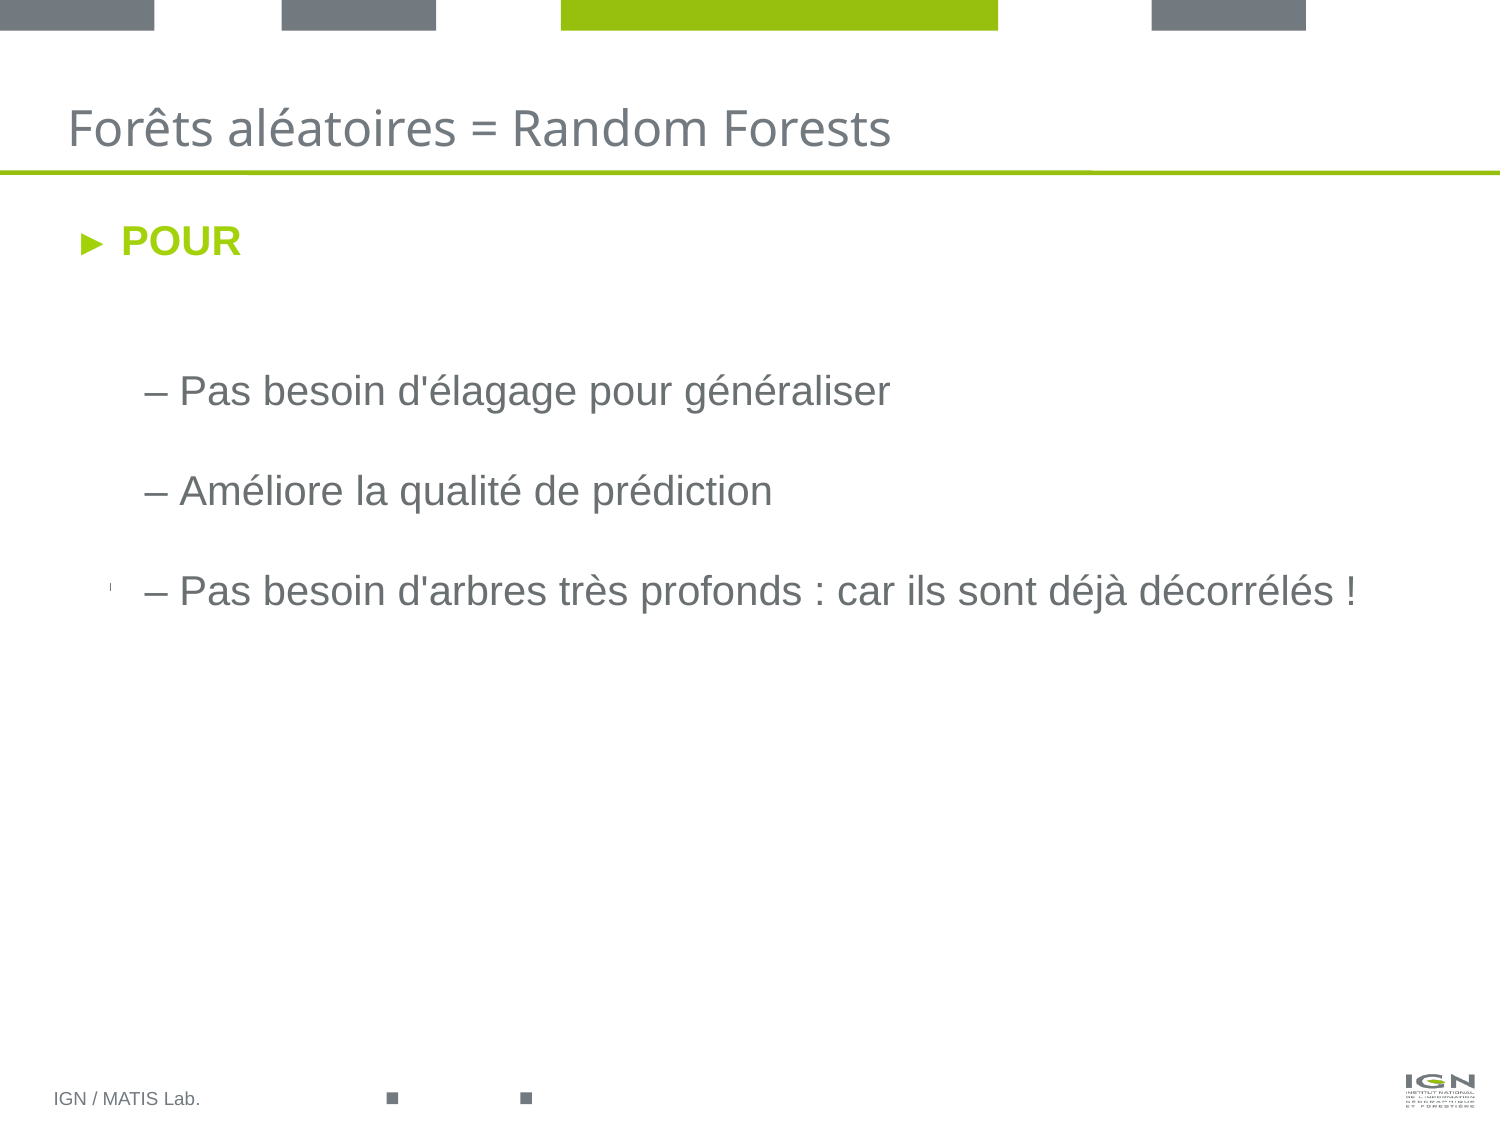

Forêts aléatoires = Random Forests
► POUR
– Pas besoin d'élagage pour généraliser
– Améliore la qualité de prédiction
– Pas besoin d'arbres très profonds : car ils sont déjà décorrélés !
IGN / MATIS Lab.